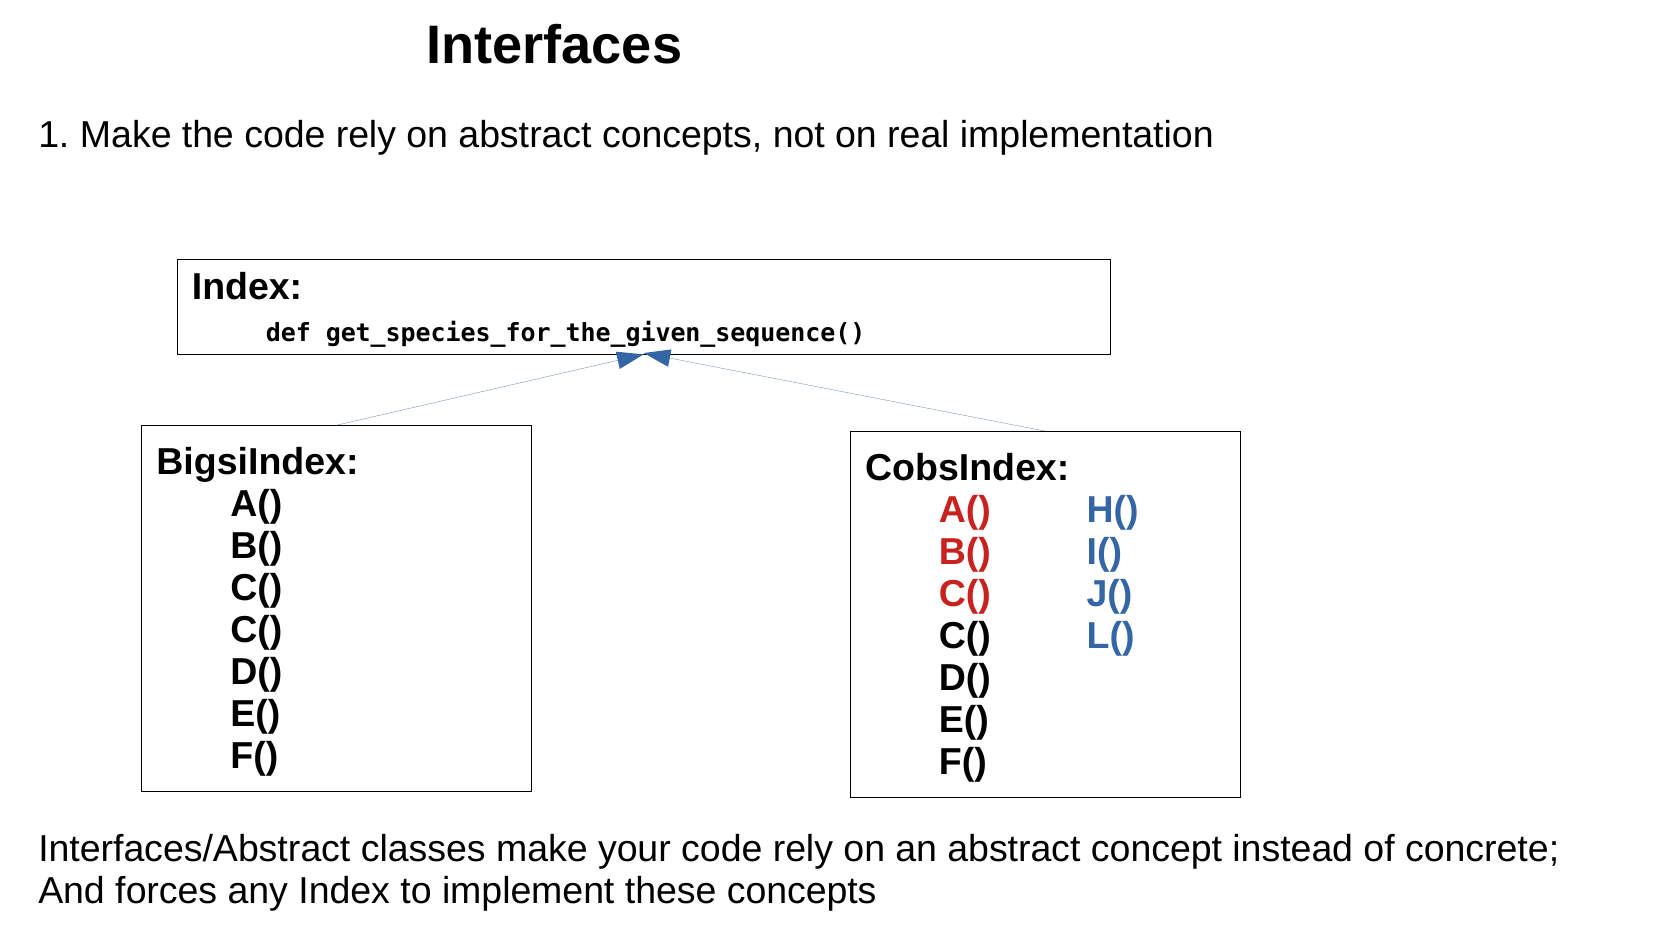

Interfaces
1. Make the code rely on abstract concepts, not on real implementation
Interfaces/Abstract classes make your code rely on an abstract concept instead of concrete;
And forces any Index to implement these concepts
Index:
	def get_species_for_the_given_sequence()
BigsiIndex:
	A()
	B()
	C()
	C()
	D()
	E()
	F()
CobsIndex:
	A()		H()
	B()		I()
	C()		J()
	C()		L()
	D()
	E()
	F()